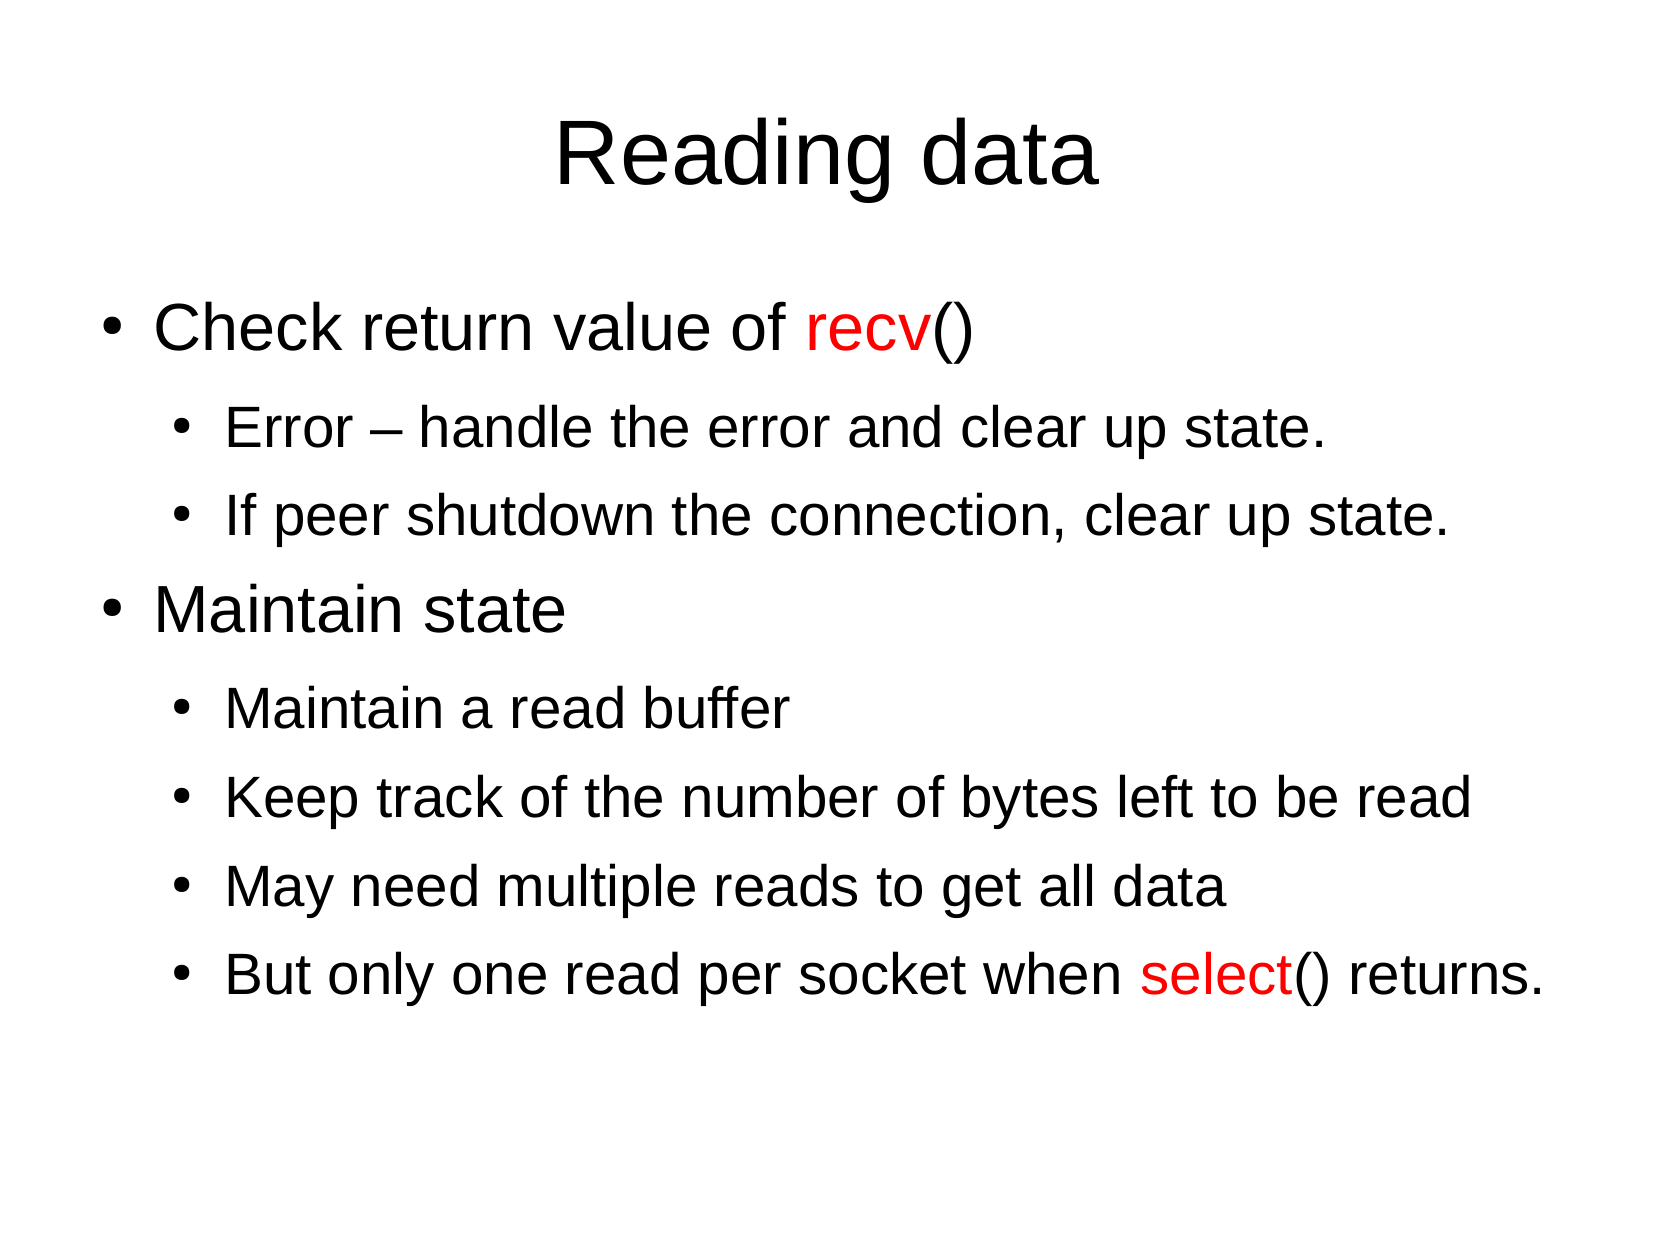

# Reading data
Check return value of recv()
Error – handle the error and clear up state.
If peer shutdown the connection, clear up state.
Maintain state
Maintain a read buffer
Keep track of the number of bytes left to be read
May need multiple reads to get all data
But only one read per socket when select() returns.